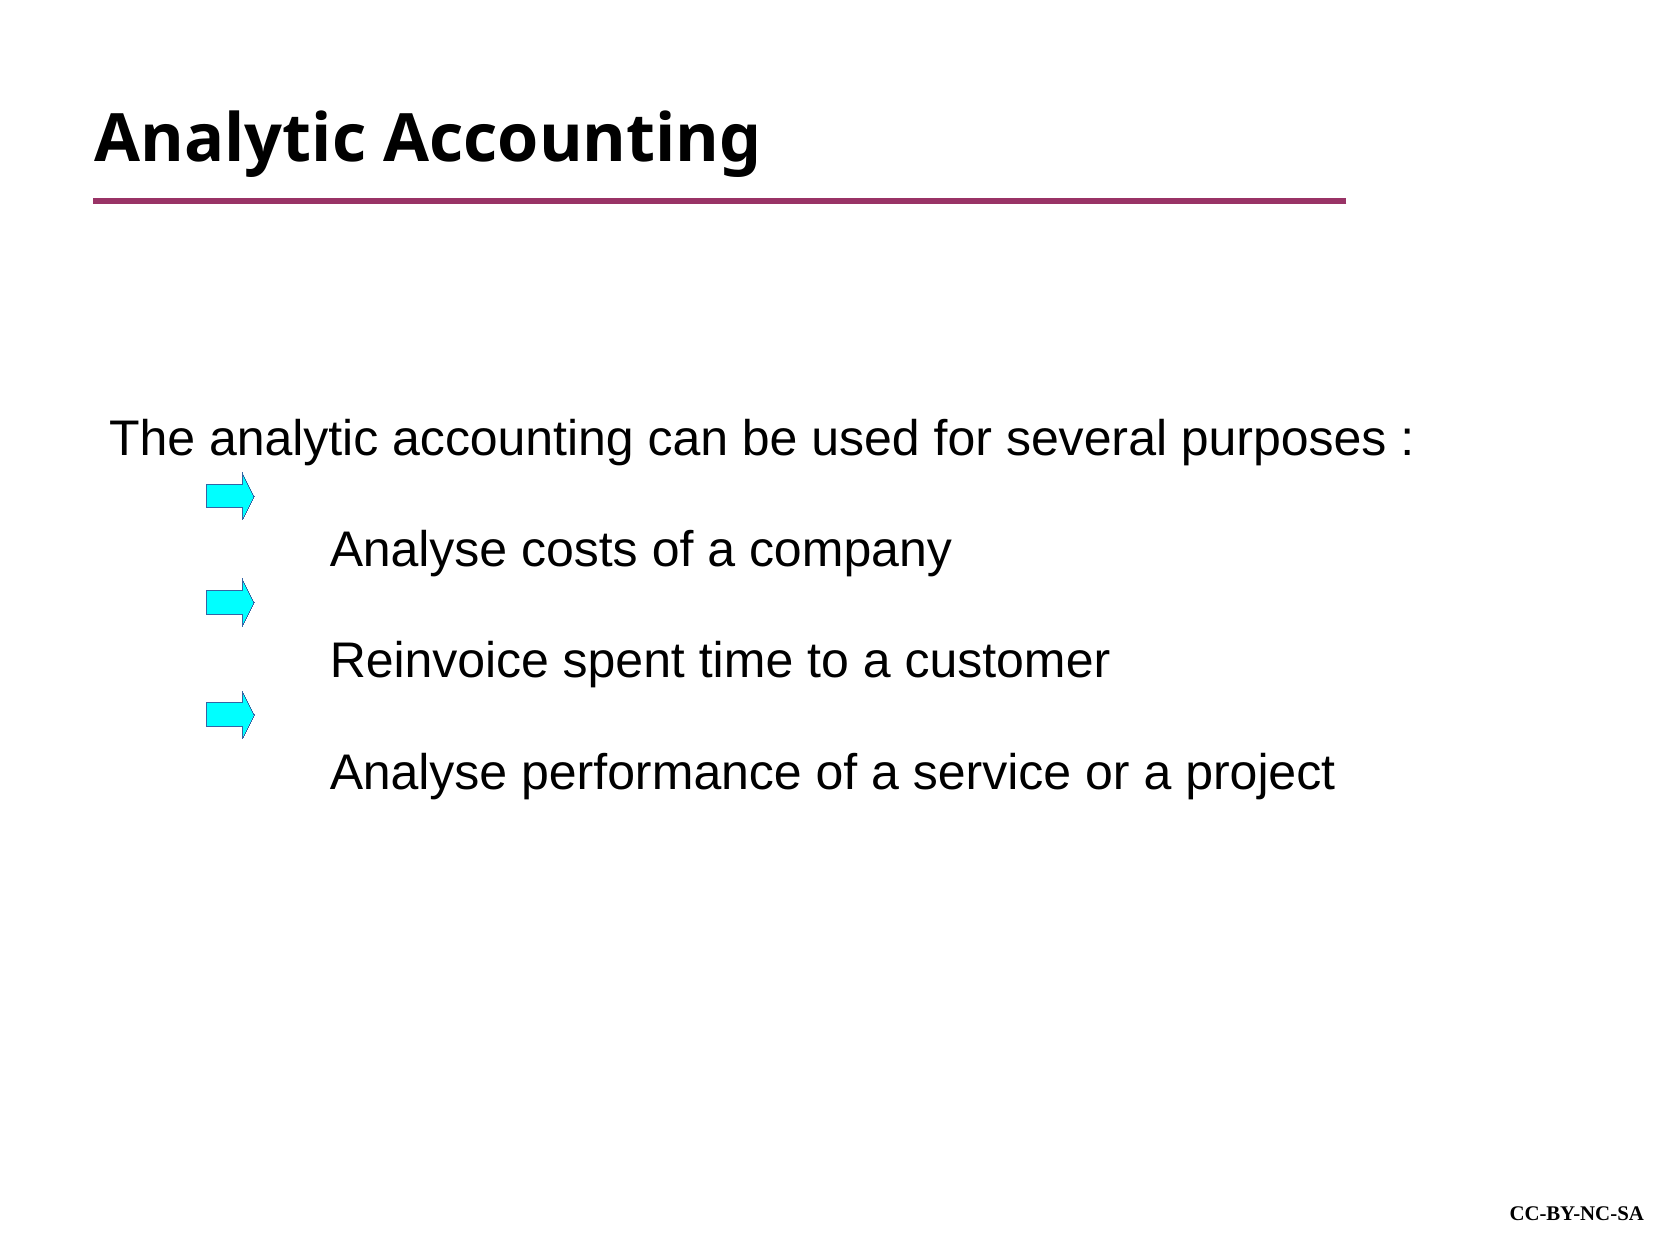

# Analytic Accounting
The analytic accounting can be used for several purposes :
Analyse costs of a company
Reinvoice spent time to a customer
Analyse performance of a service or a project